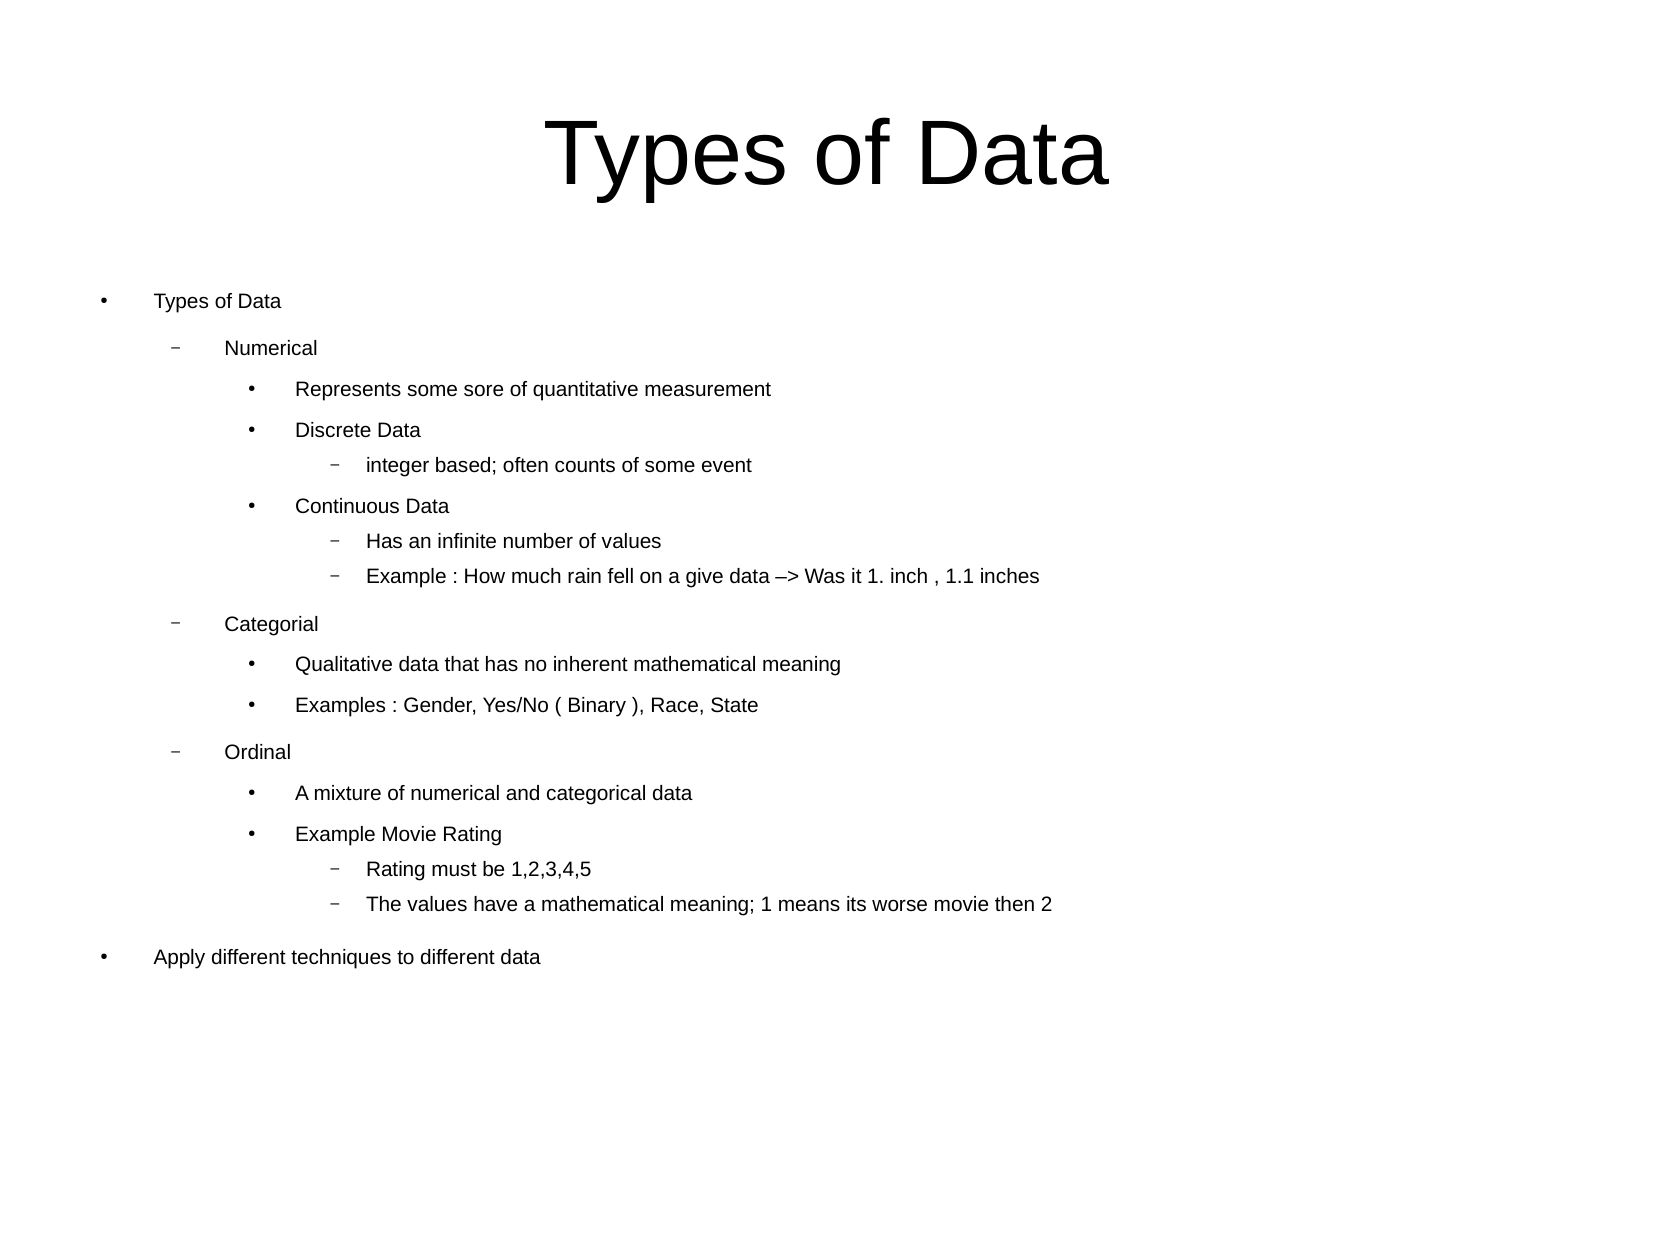

# Types of Data
Types of Data
Numerical
Represents some sore of quantitative measurement
Discrete Data
integer based; often counts of some event
Continuous Data
Has an infinite number of values
Example : How much rain fell on a give data –> Was it 1. inch , 1.1 inches
Categorial
Qualitative data that has no inherent mathematical meaning
Examples : Gender, Yes/No ( Binary ), Race, State
Ordinal
A mixture of numerical and categorical data
Example Movie Rating
Rating must be 1,2,3,4,5
The values have a mathematical meaning; 1 means its worse movie then 2
Apply different techniques to different data